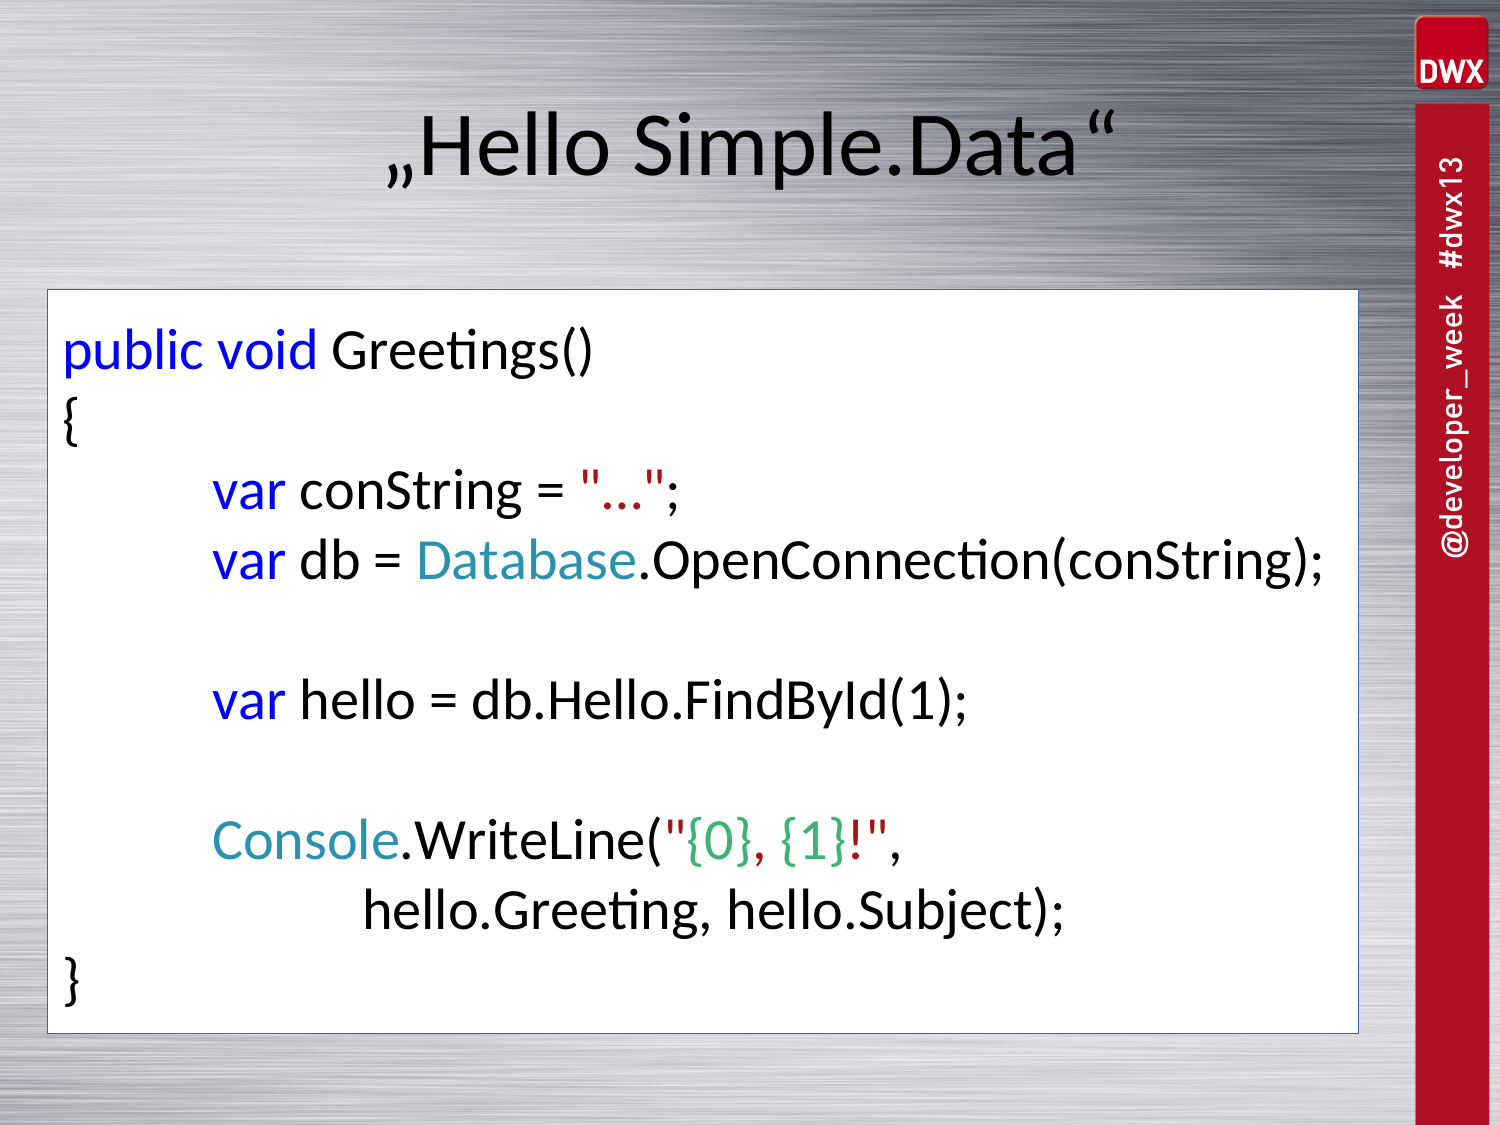

# „Hello Simple.Data“
public void Greetings()
{
	var conString = "…";
	var db = Database.OpenConnection(conString);
	var hello = db.Hello.FindById(1);
	Console.WriteLine("{0}, {1}!",
		hello.Greeting, hello.Subject);
}